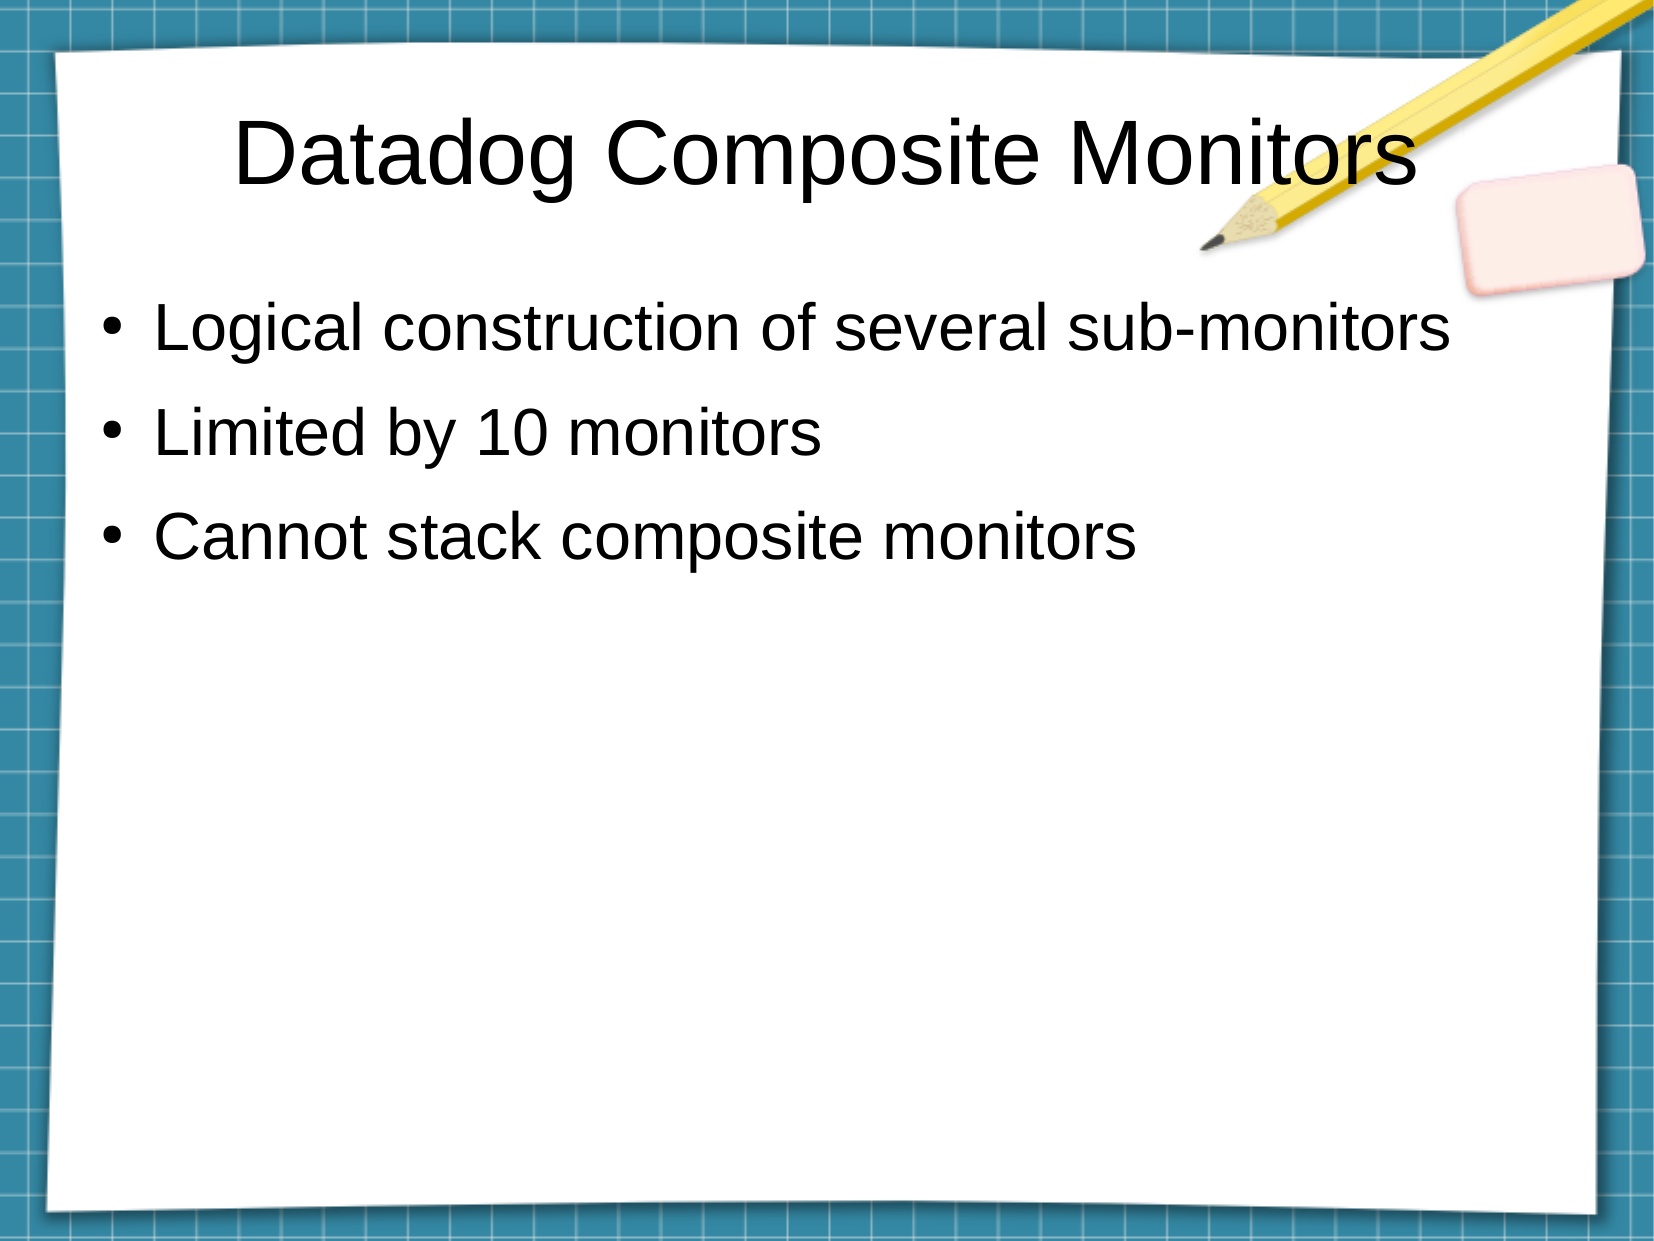

# Datadog Composite Monitors
Logical construction of several sub-monitors
Limited by 10 monitors
Cannot stack composite monitors